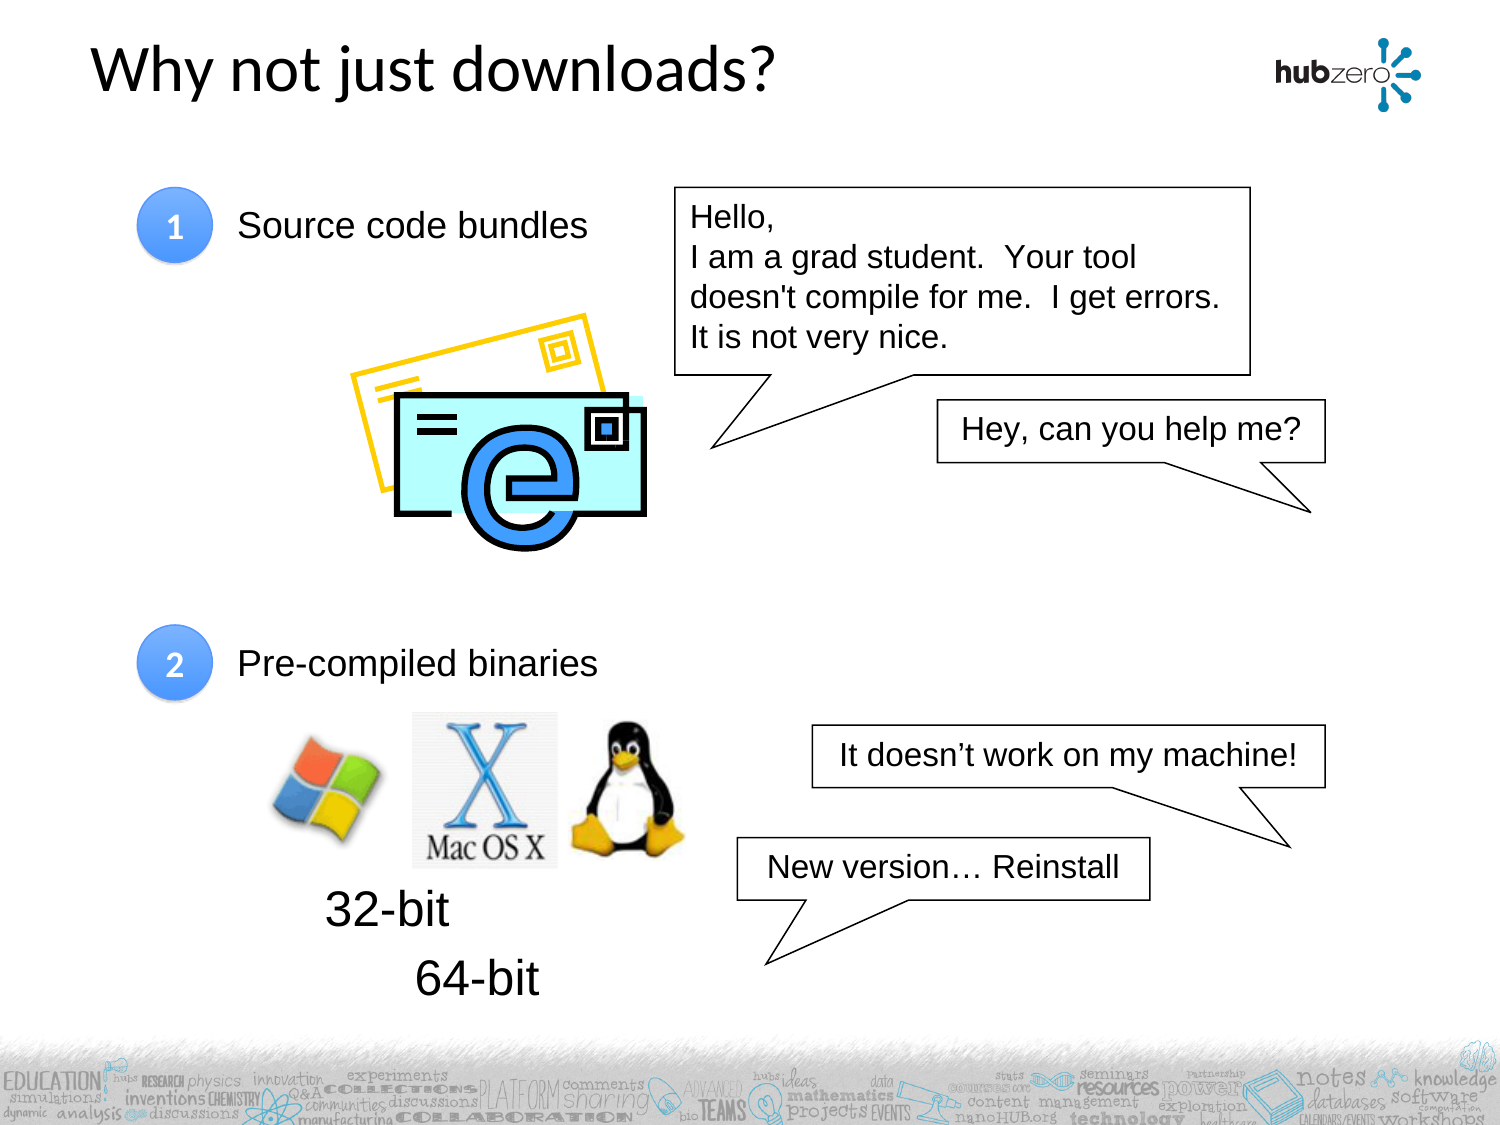

Why not just downloads?
1
Source code bundles
Hello,
I am a grad student. Your tool doesn't compile for me. I get errors. It is not very nice.
Hey, can you help me?
2
Pre-compiled binaries
It doesn’t work on my machine!
New version… Reinstall
32-bit
64-bit